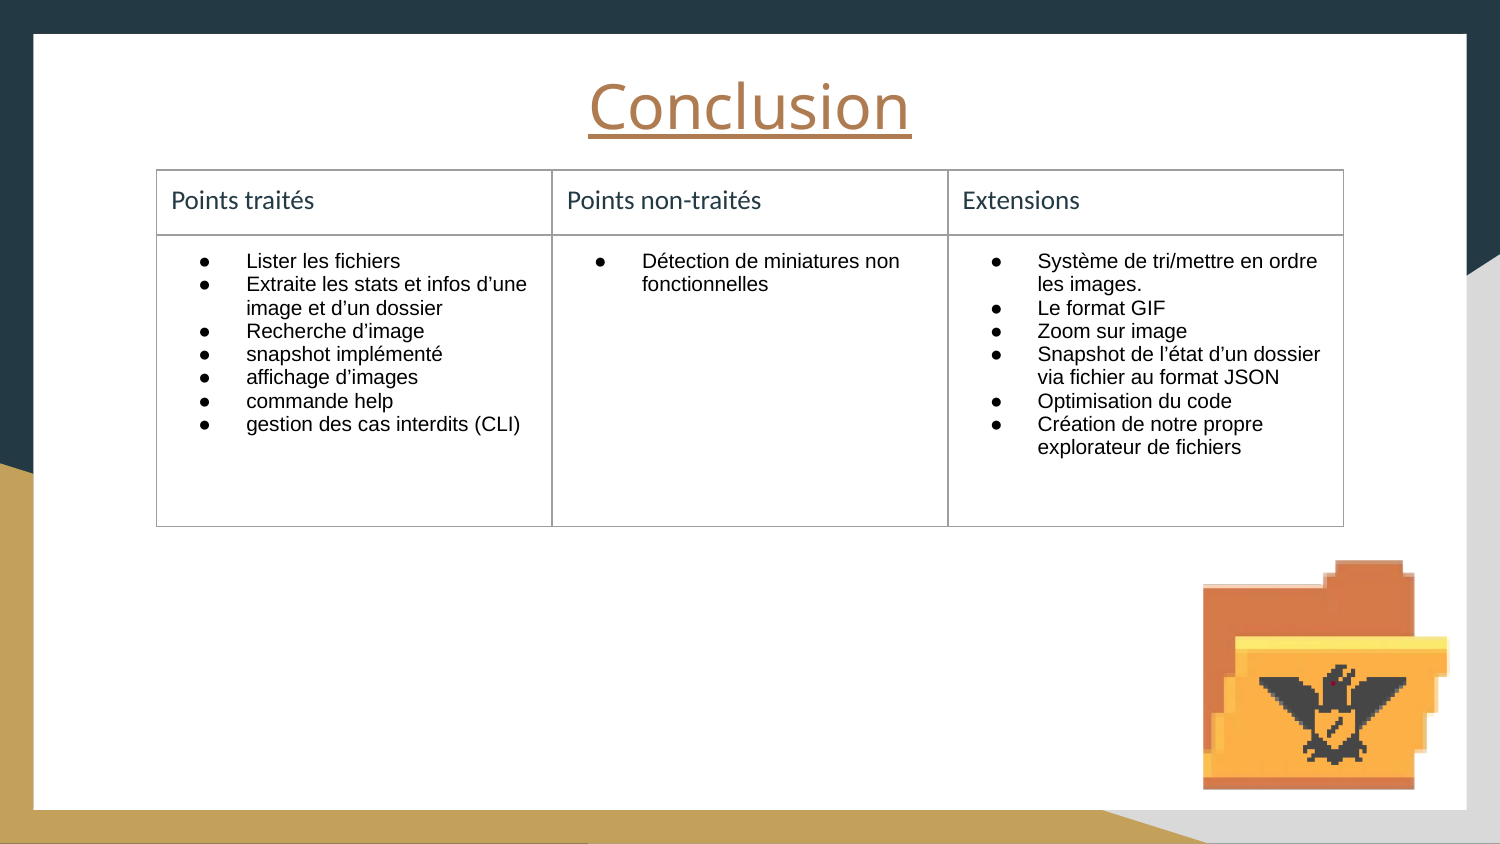

# Conclusion
| Points traités | Points non-traités | Extensions |
| --- | --- | --- |
| Lister les fichiers Extraite les stats et infos d’une image et d’un dossier Recherche d’image snapshot implémenté affichage d’images commande help gestion des cas interdits (CLI) | Détection de miniatures non fonctionnelles | Système de tri/mettre en ordre les images. Le format GIF Zoom sur image Snapshot de l’état d’un dossier via fichier au format JSON Optimisation du code Création de notre propre explorateur de fichiers |